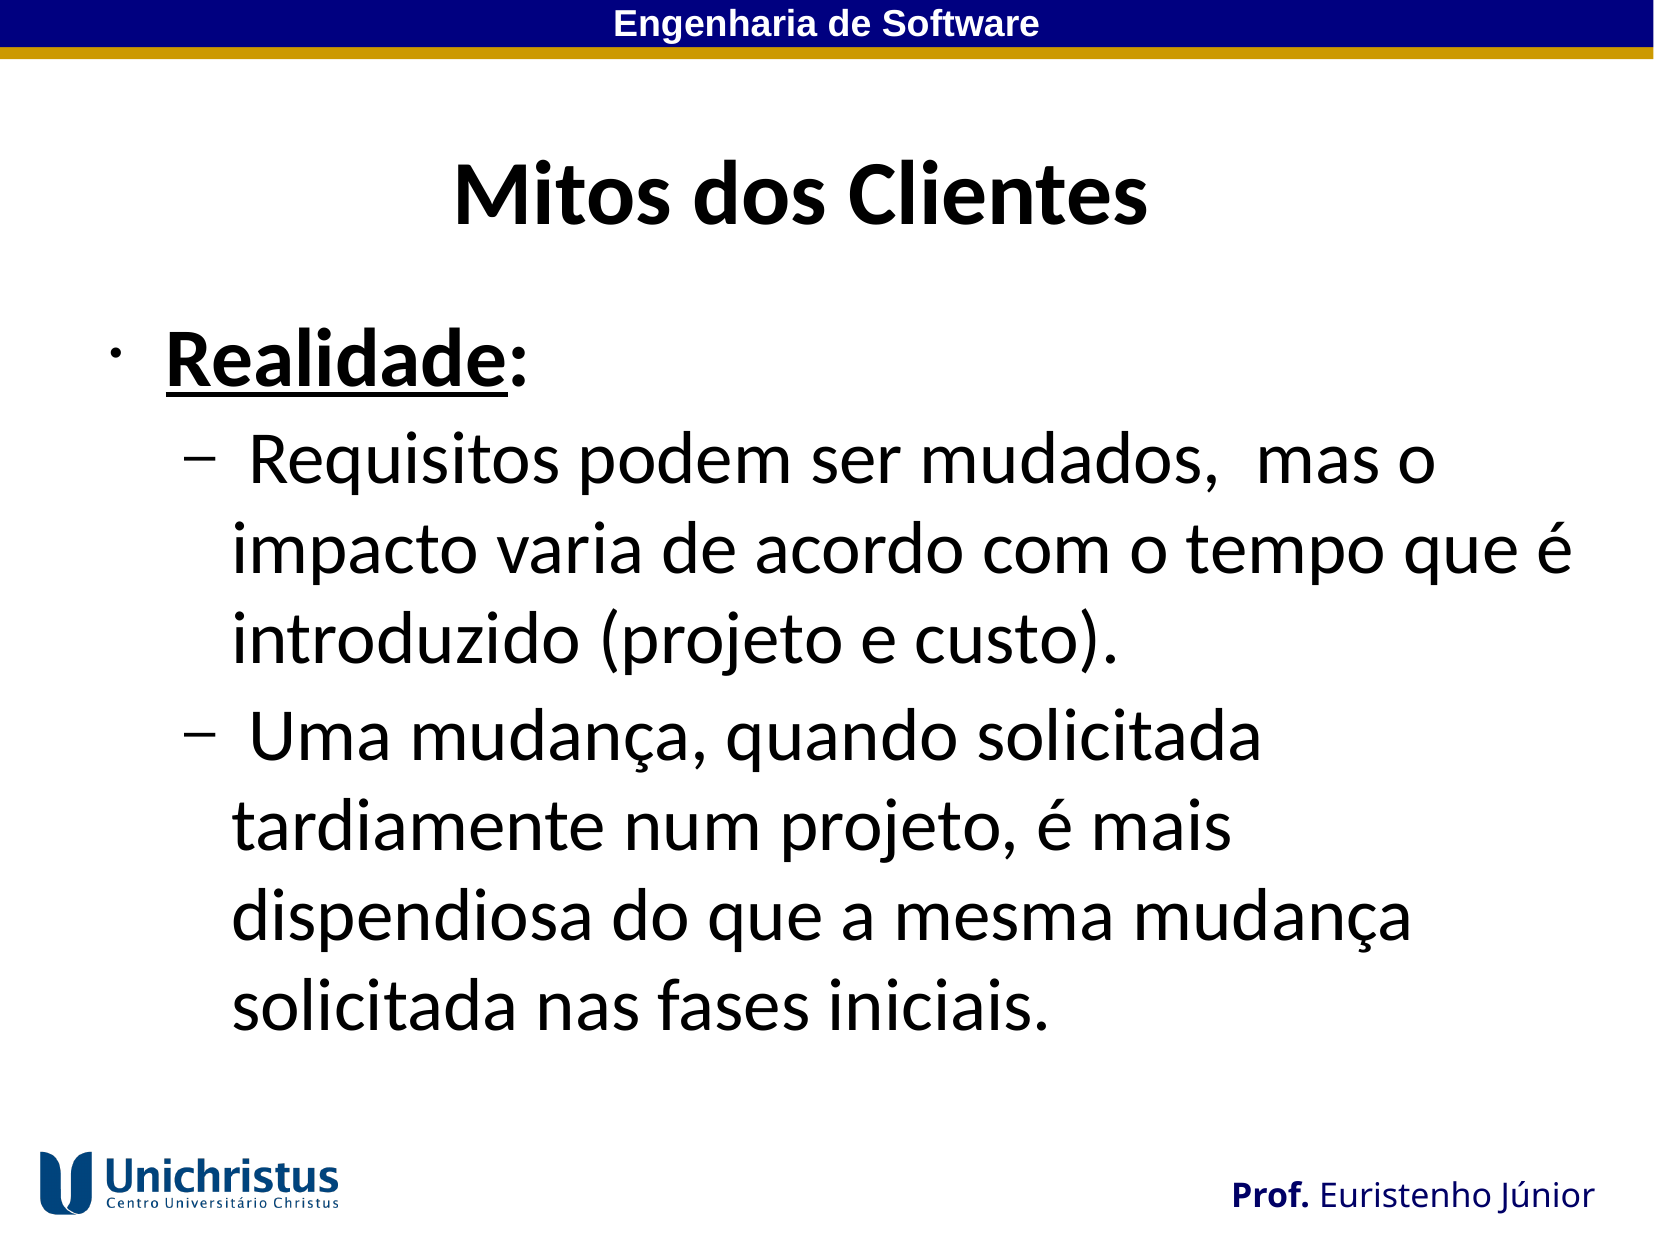

Engenharia de Software
Mitos dos Clientes
# Realidade:
 Requisitos podem ser mudados, mas o impacto varia de acordo com o tempo que é introduzido (projeto e custo).
 Uma mudança, quando solicitada tardiamente num projeto, é mais dispendiosa do que a mesma mudança solicitada nas fases iniciais.
Prof. Euristenho Júnior